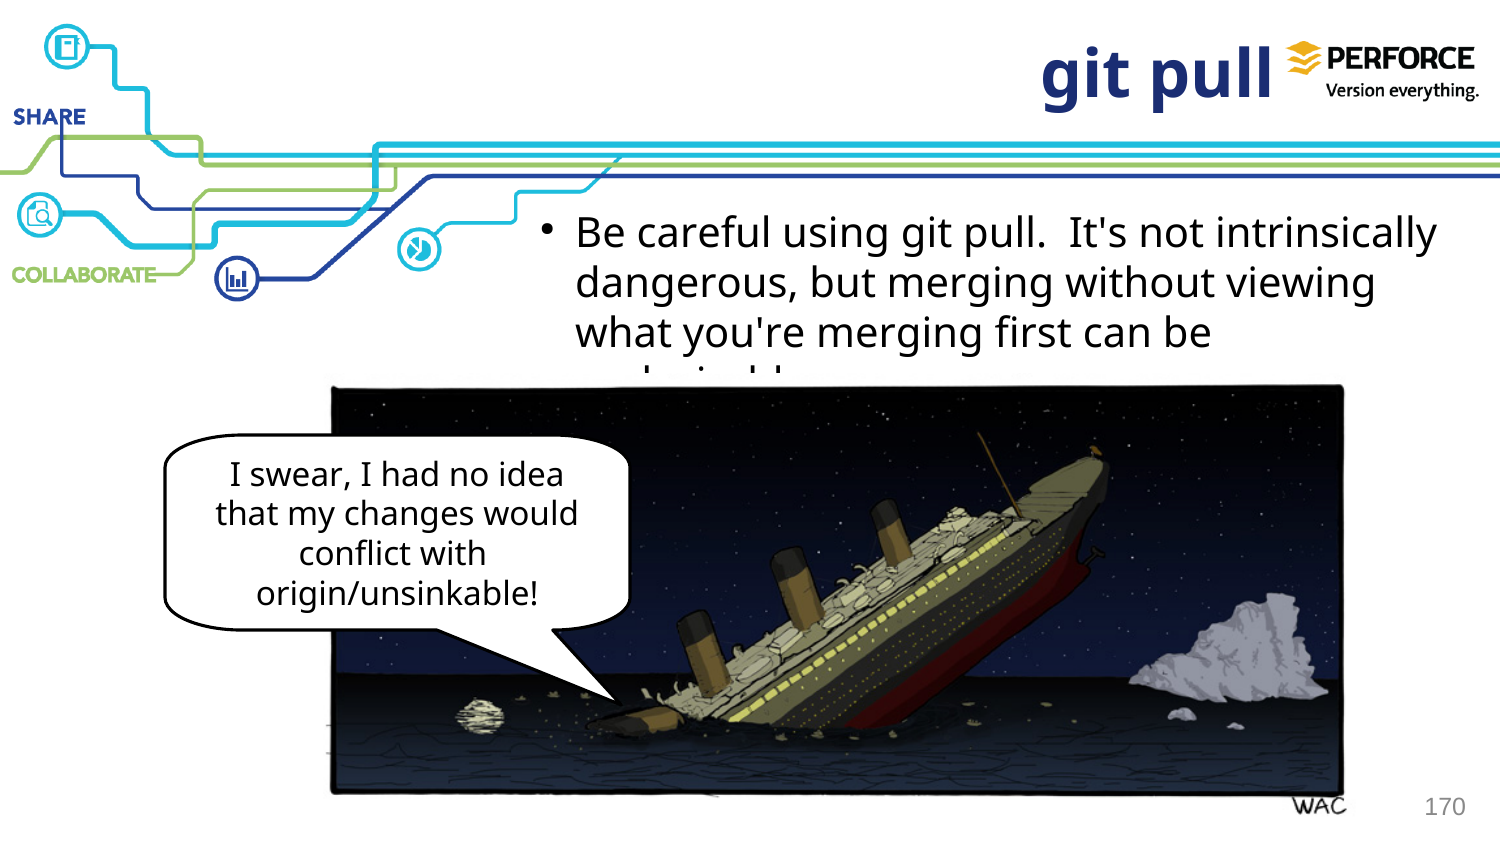

# git pull
Be careful using git pull. It's not intrinsically dangerous, but merging without viewing what you're merging first can be undesirable.
I swear, I had no idea
that my changes would
conflict with
origin/unsinkable!